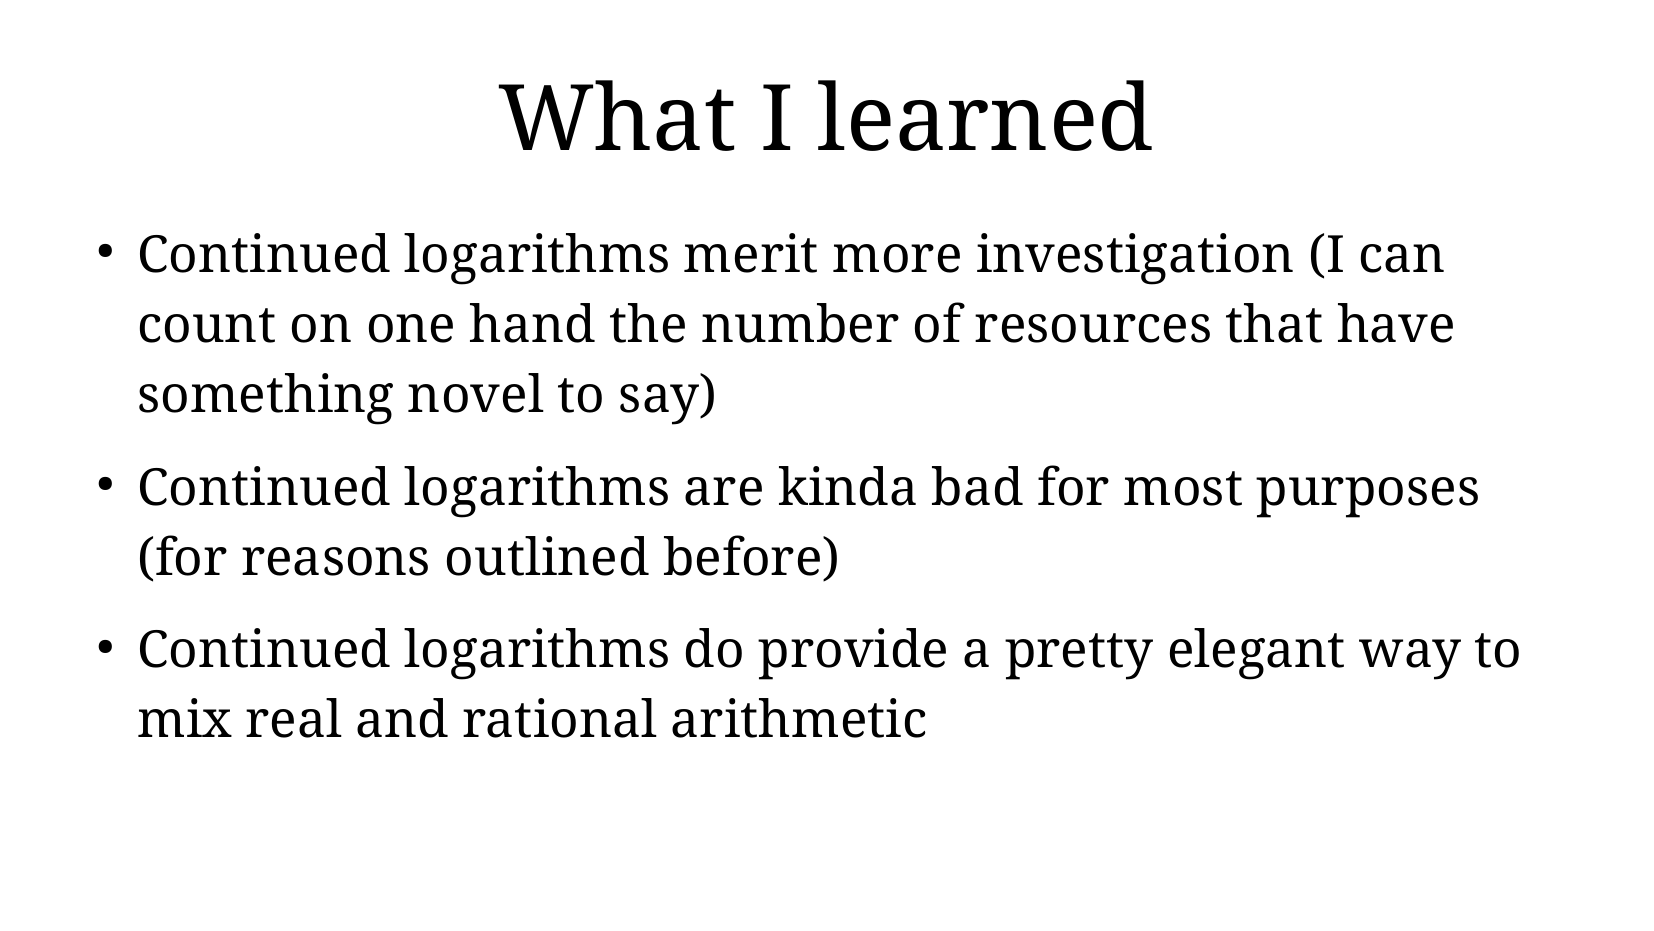

# What I learned
Continued logarithms merit more investigation (I can count on one hand the number of resources that have something novel to say)
Continued logarithms are kinda bad for most purposes (for reasons outlined before)
Continued logarithms do provide a pretty elegant way to mix real and rational arithmetic